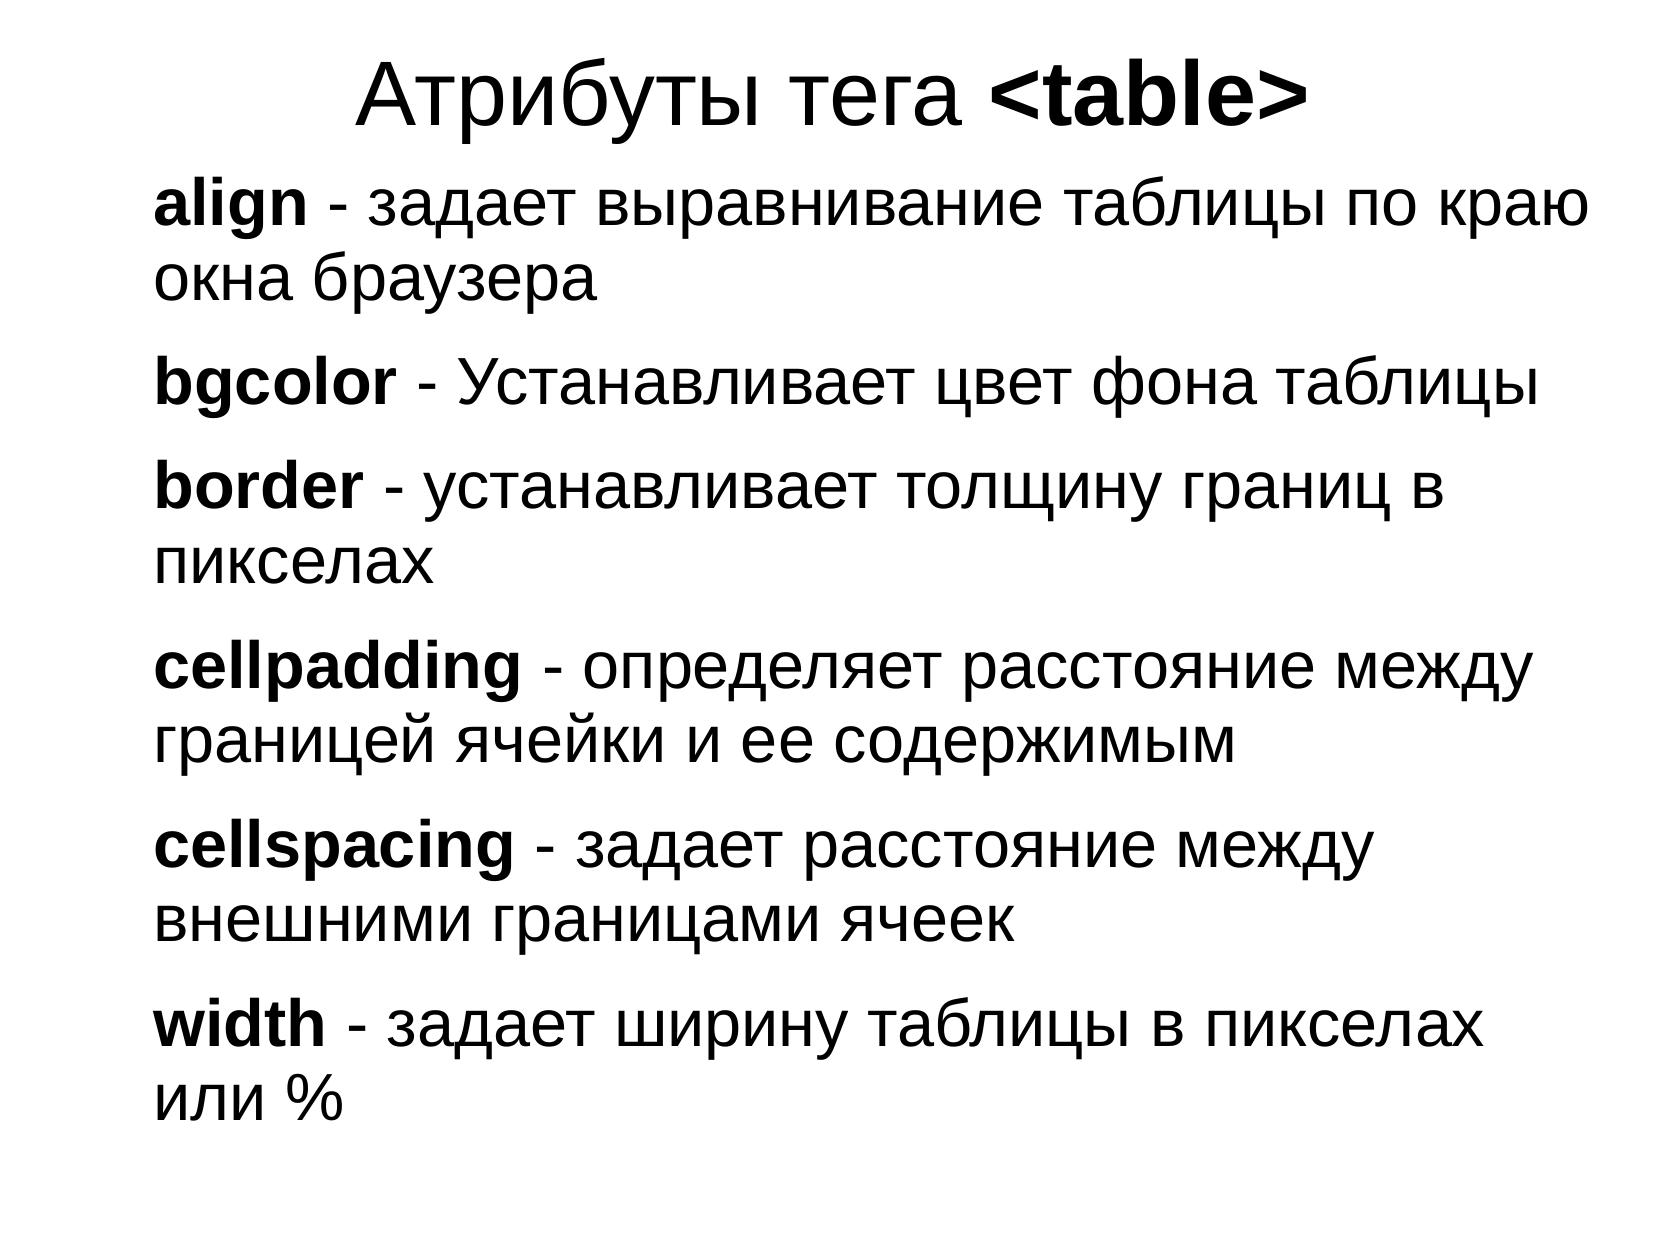

# Атрибуты тега <table>
align - задает выравнивание таблицы по краю окна браузера
bgcolor - Устанавливает цвет фона таблицы
border - устанавливает толщину границ в пикселах
cellpadding - определяет расстояние между границей ячейки и ее содержимым
cellspacing - задает расстояние между внешними границами ячеек
width - задает ширину таблицы в пикселах или %